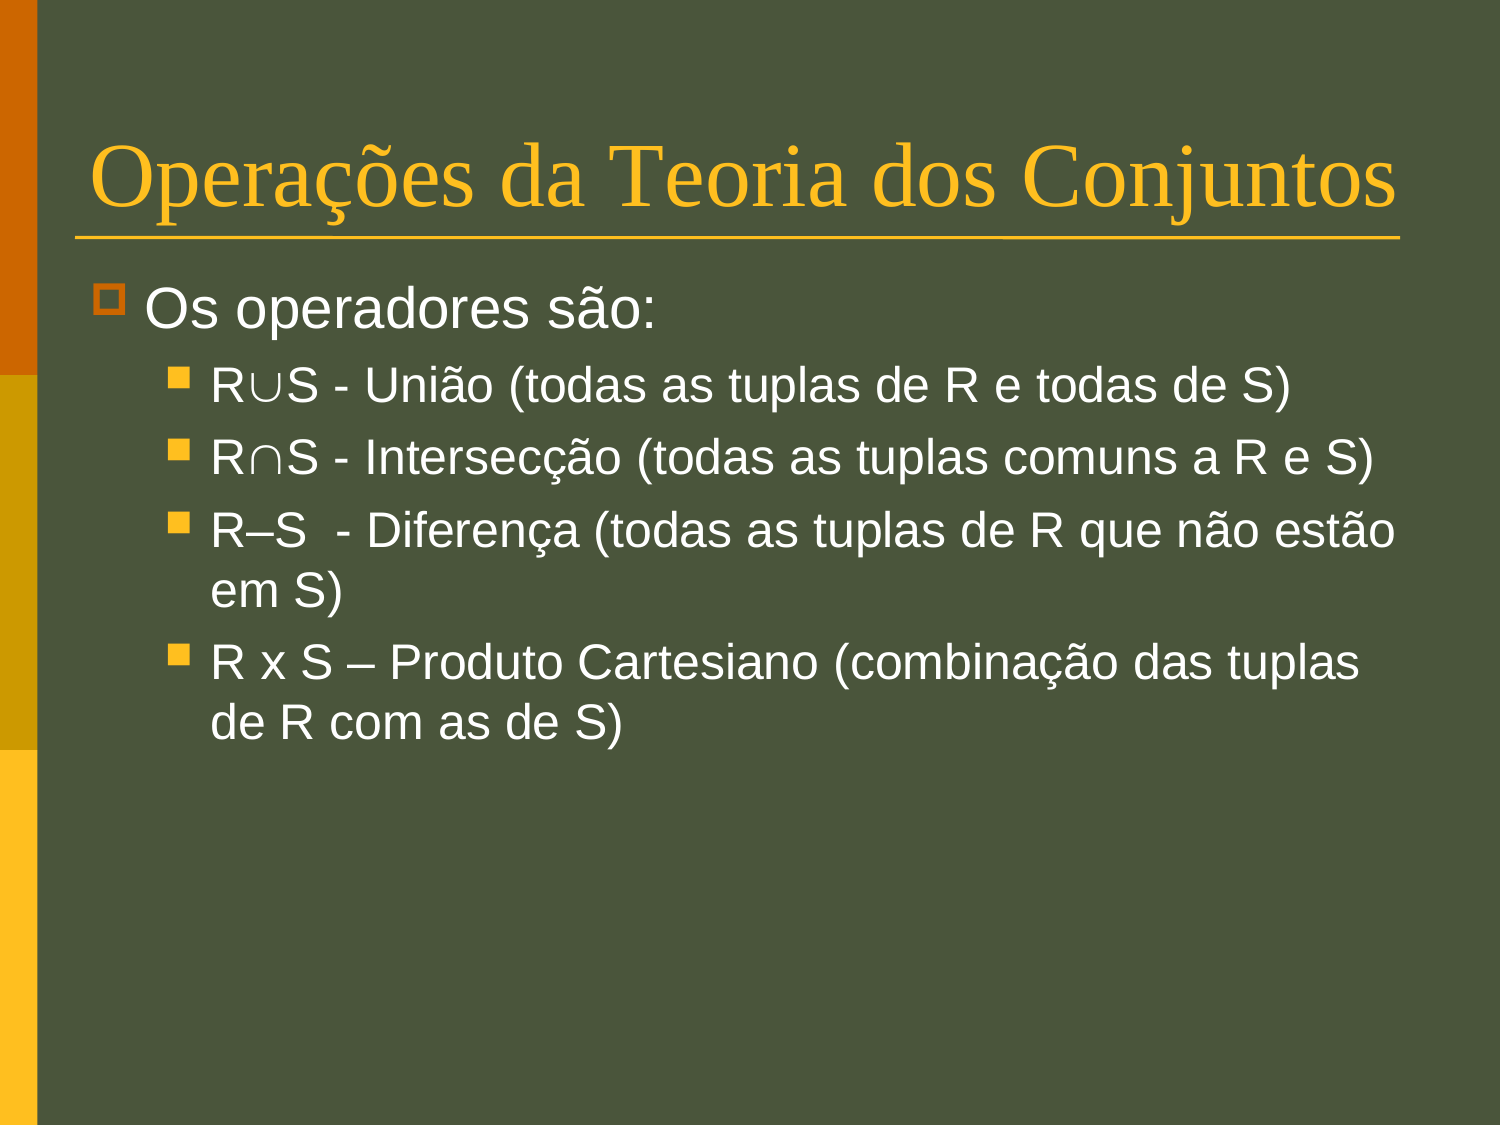

# Operações da Teoria dos Conjuntos
Os operadores são:
RS - União (todas as tuplas de R e todas de S)‏
RS - Intersecção (todas as tuplas comuns a R e S)‏
R–S - Diferença (todas as tuplas de R que não estão em S)‏
R x S – Produto Cartesiano (combinação das tuplas de R com as de S)‏